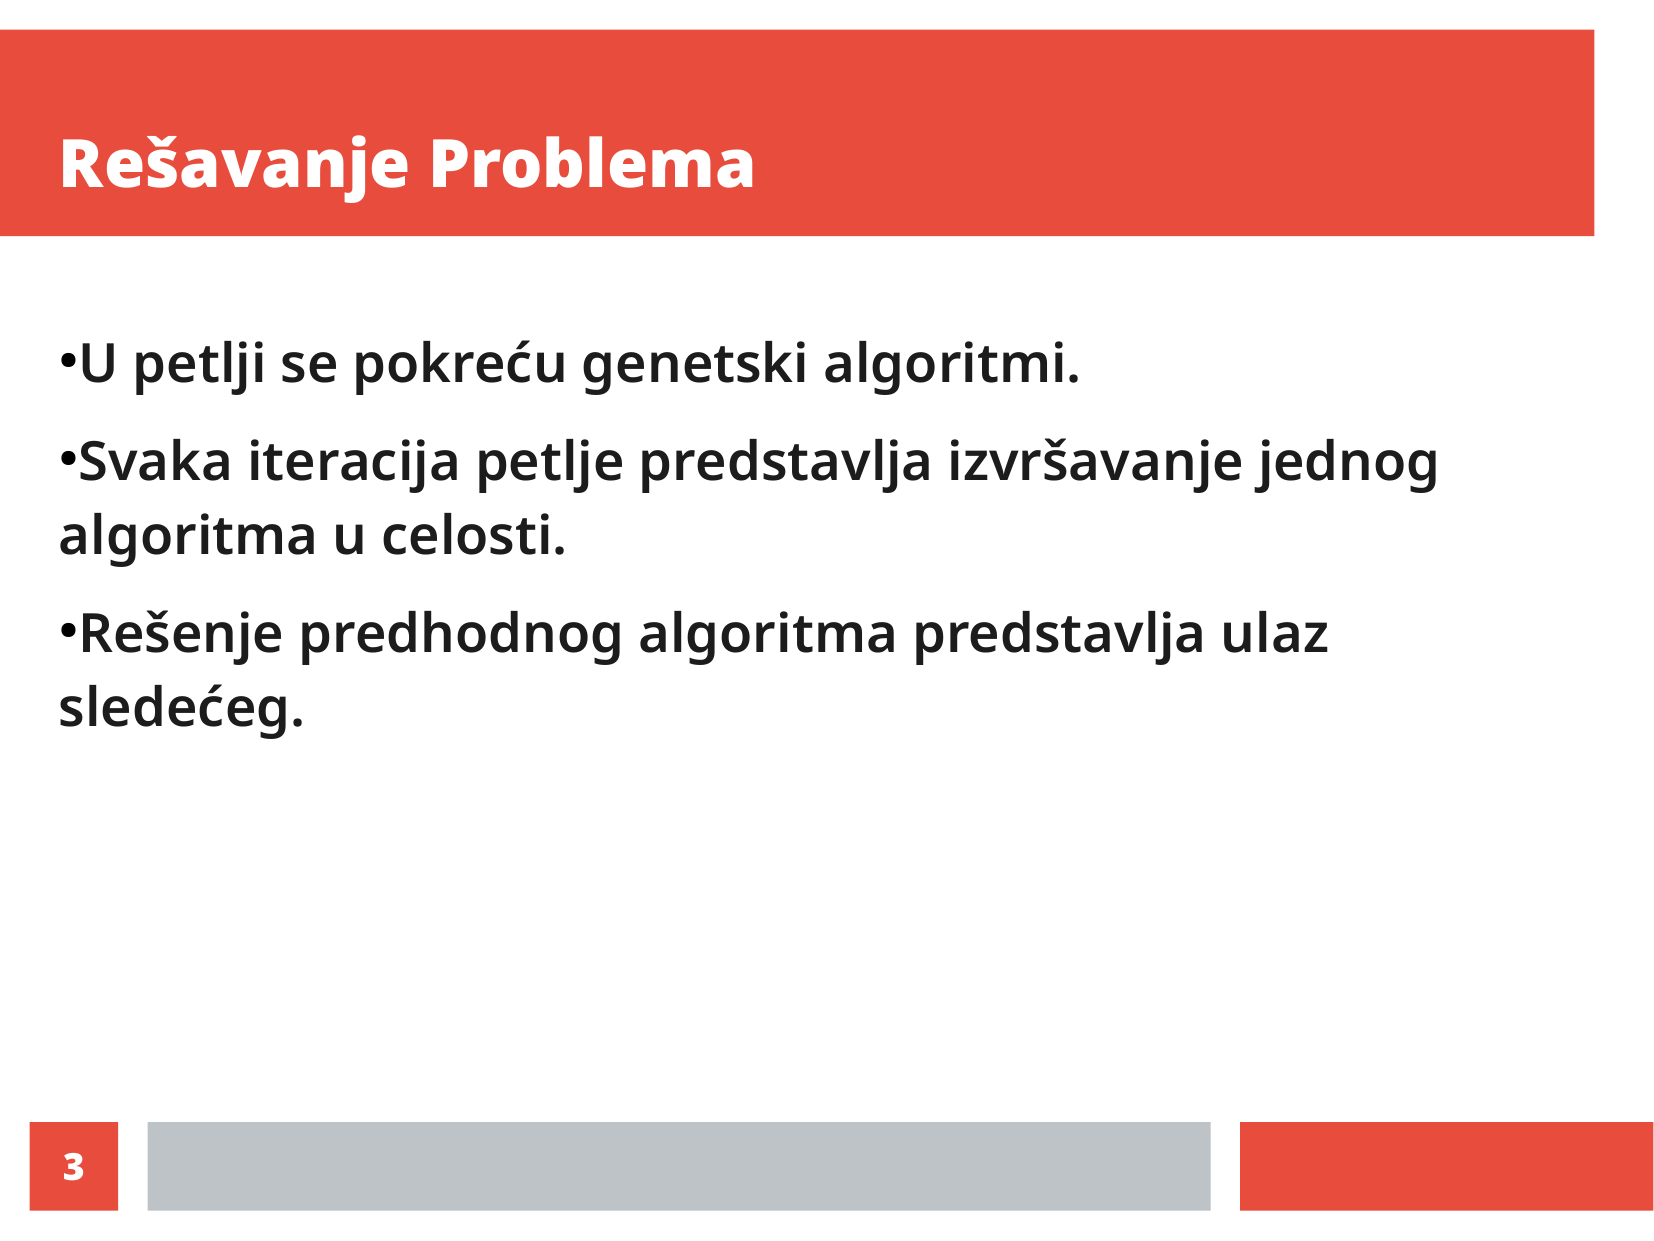

# Rešavanje Problema
U petlji se pokreću genetski algoritmi.
Svaka iteracija petlje predstavlja izvršavanje jednog algoritma u celosti.
Rešenje predhodnog algoritma predstavlja ulaz sledećeg.
3